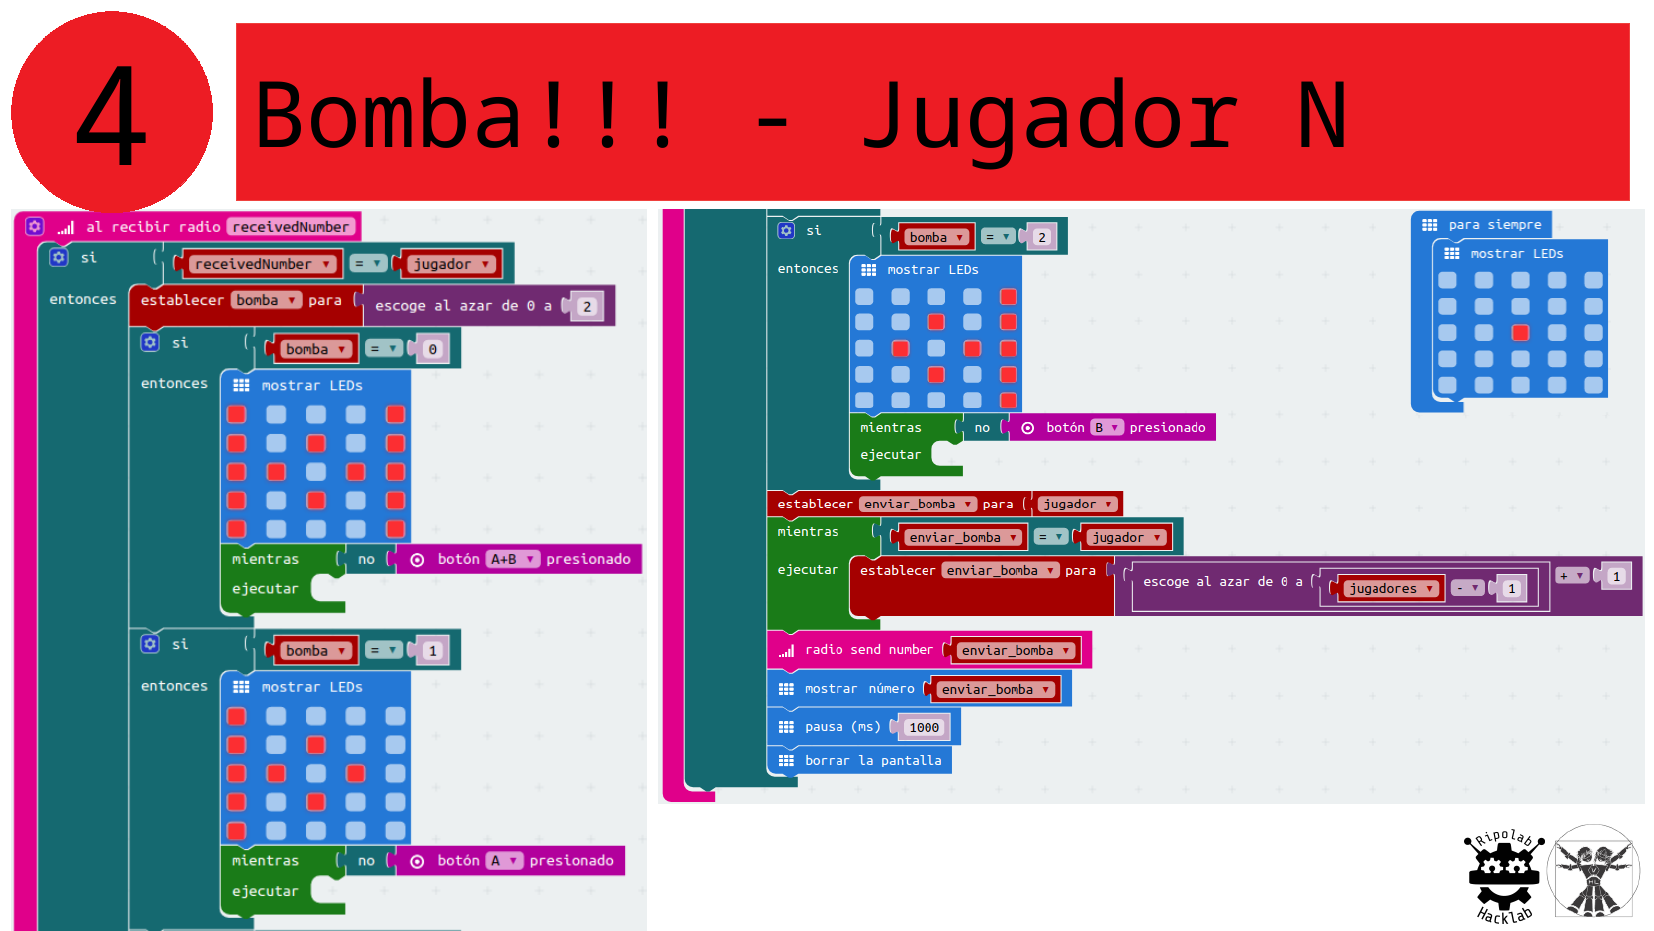

El joc de la bomba. Passa la bomba abans que s'acabi el temps.
4
Bomba!!! - Jugador N